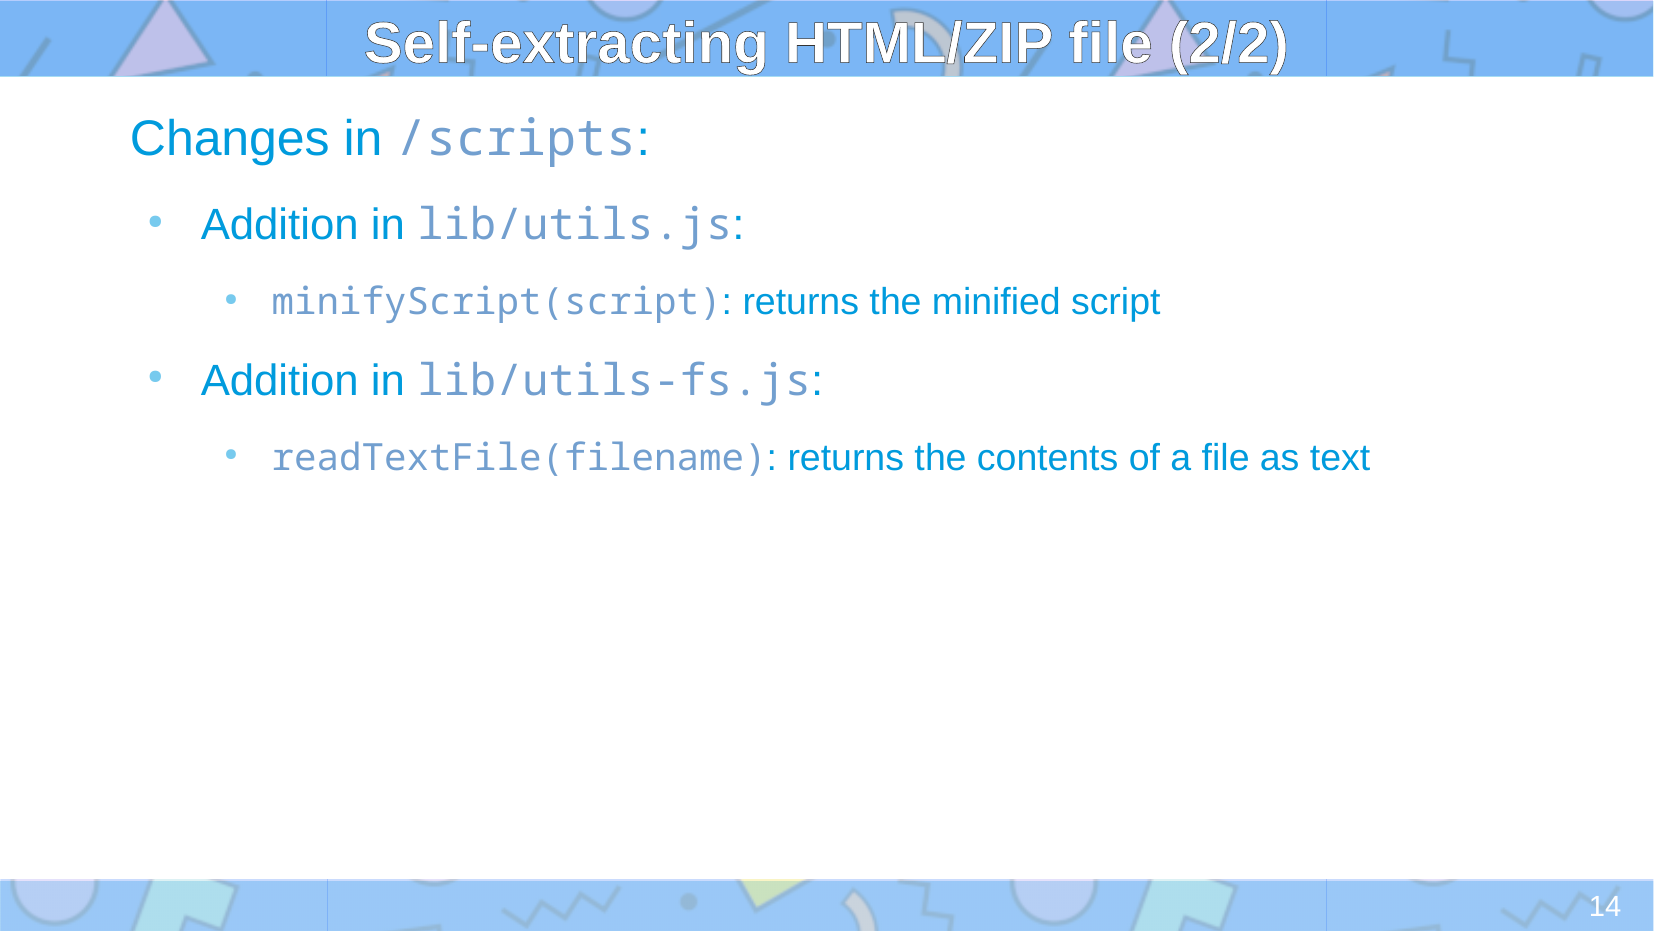

# Self-extracting HTML/ZIP file (2/2)
Changes in /scripts:
Addition in lib/utils.js:
minifyScript(script): returns the minified script
Addition in lib/utils-fs.js:
readTextFile(filename): returns the contents of a file as text
14